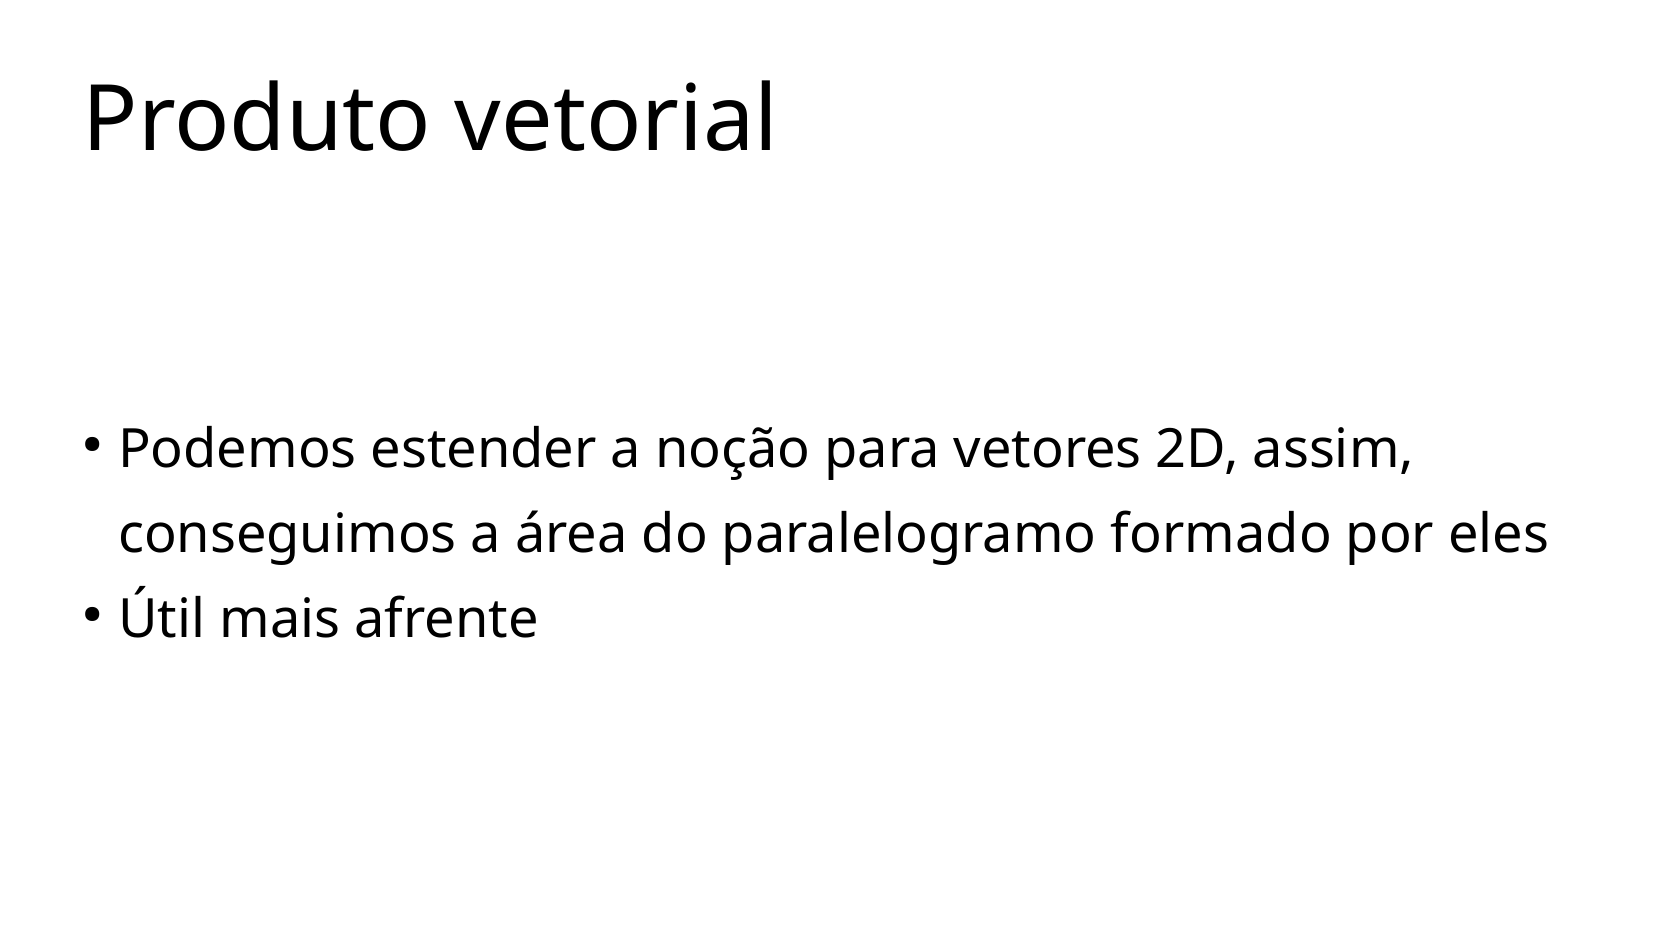

# Produto vetorial
Podemos estender a noção para vetores 2D, assim, conseguimos a área do paralelogramo formado por eles
Útil mais afrente